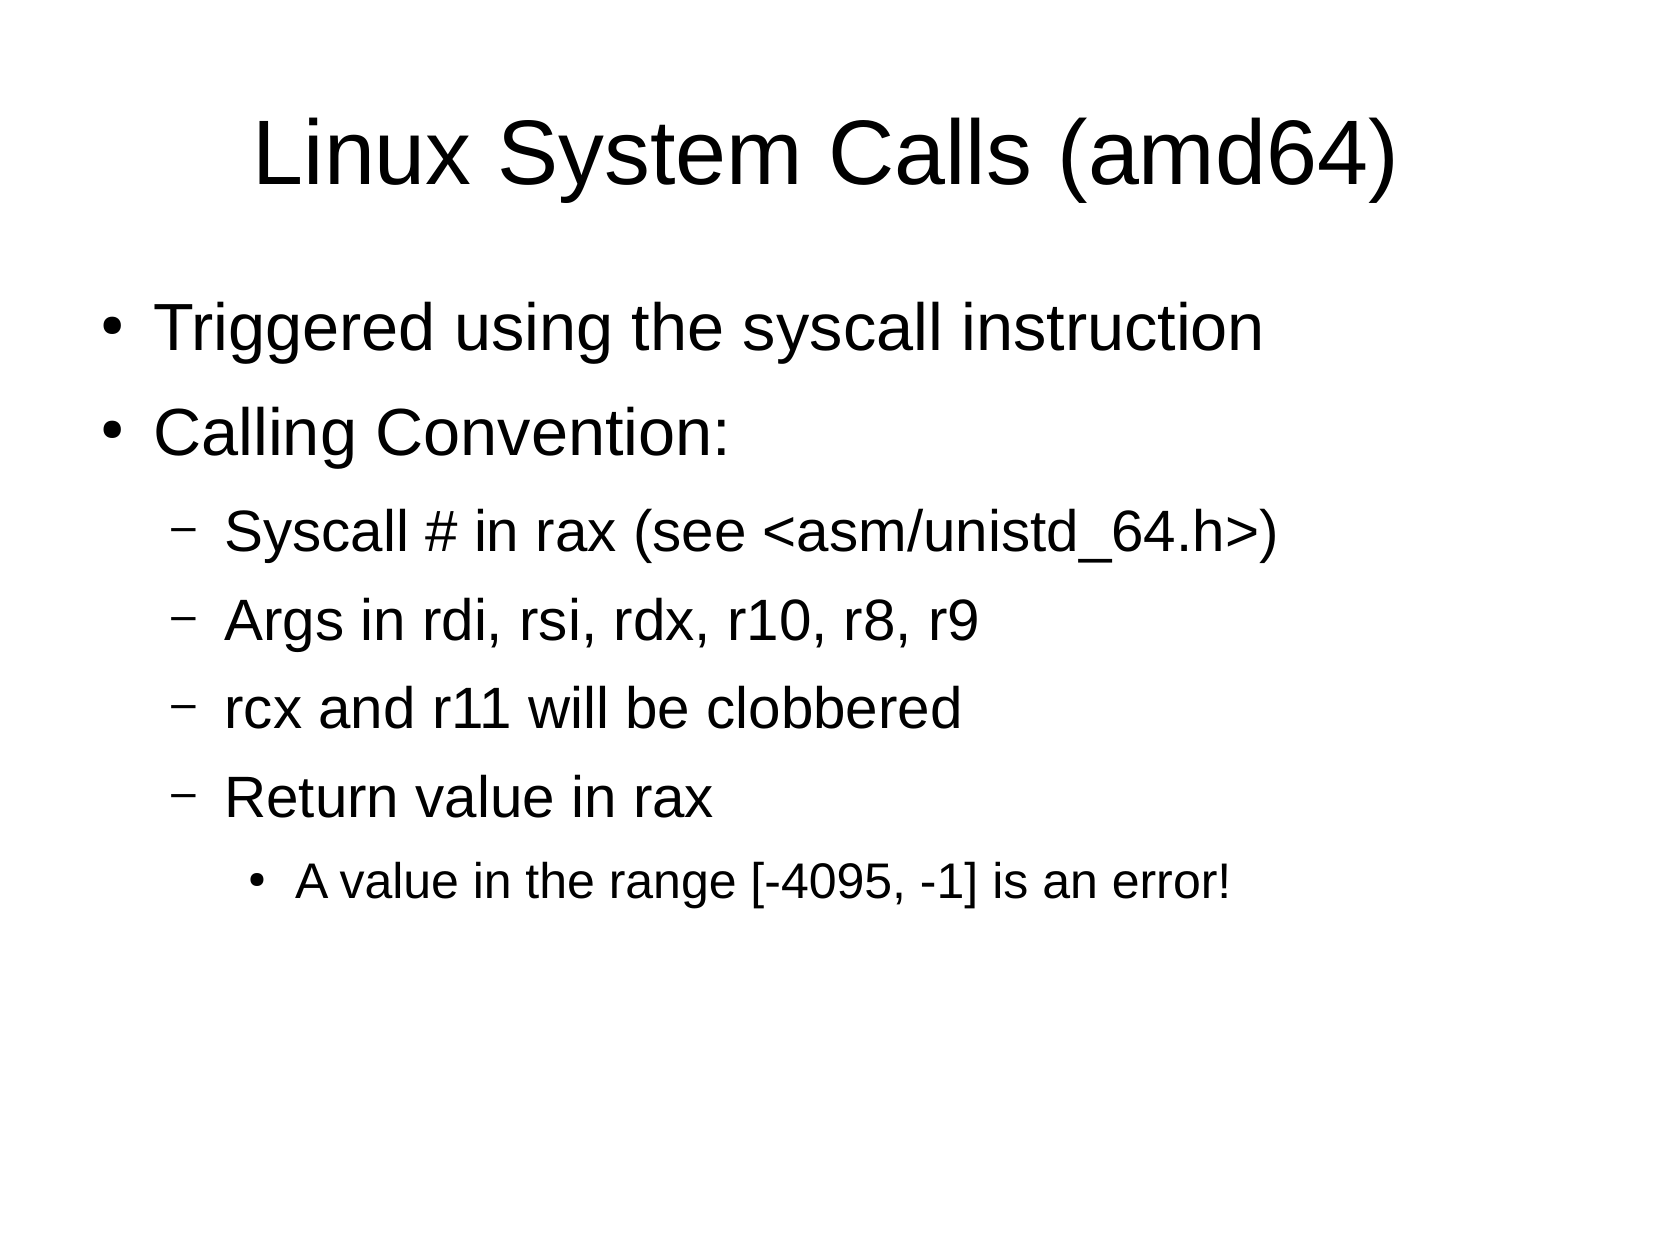

# Linux System Calls (amd64)
Triggered using the syscall instruction
Calling Convention:
Syscall # in rax (see <asm/unistd_64.h>)
Args in rdi, rsi, rdx, r10, r8, r9
rcx and r11 will be clobbered
Return value in rax
A value in the range [-4095, -1] is an error!